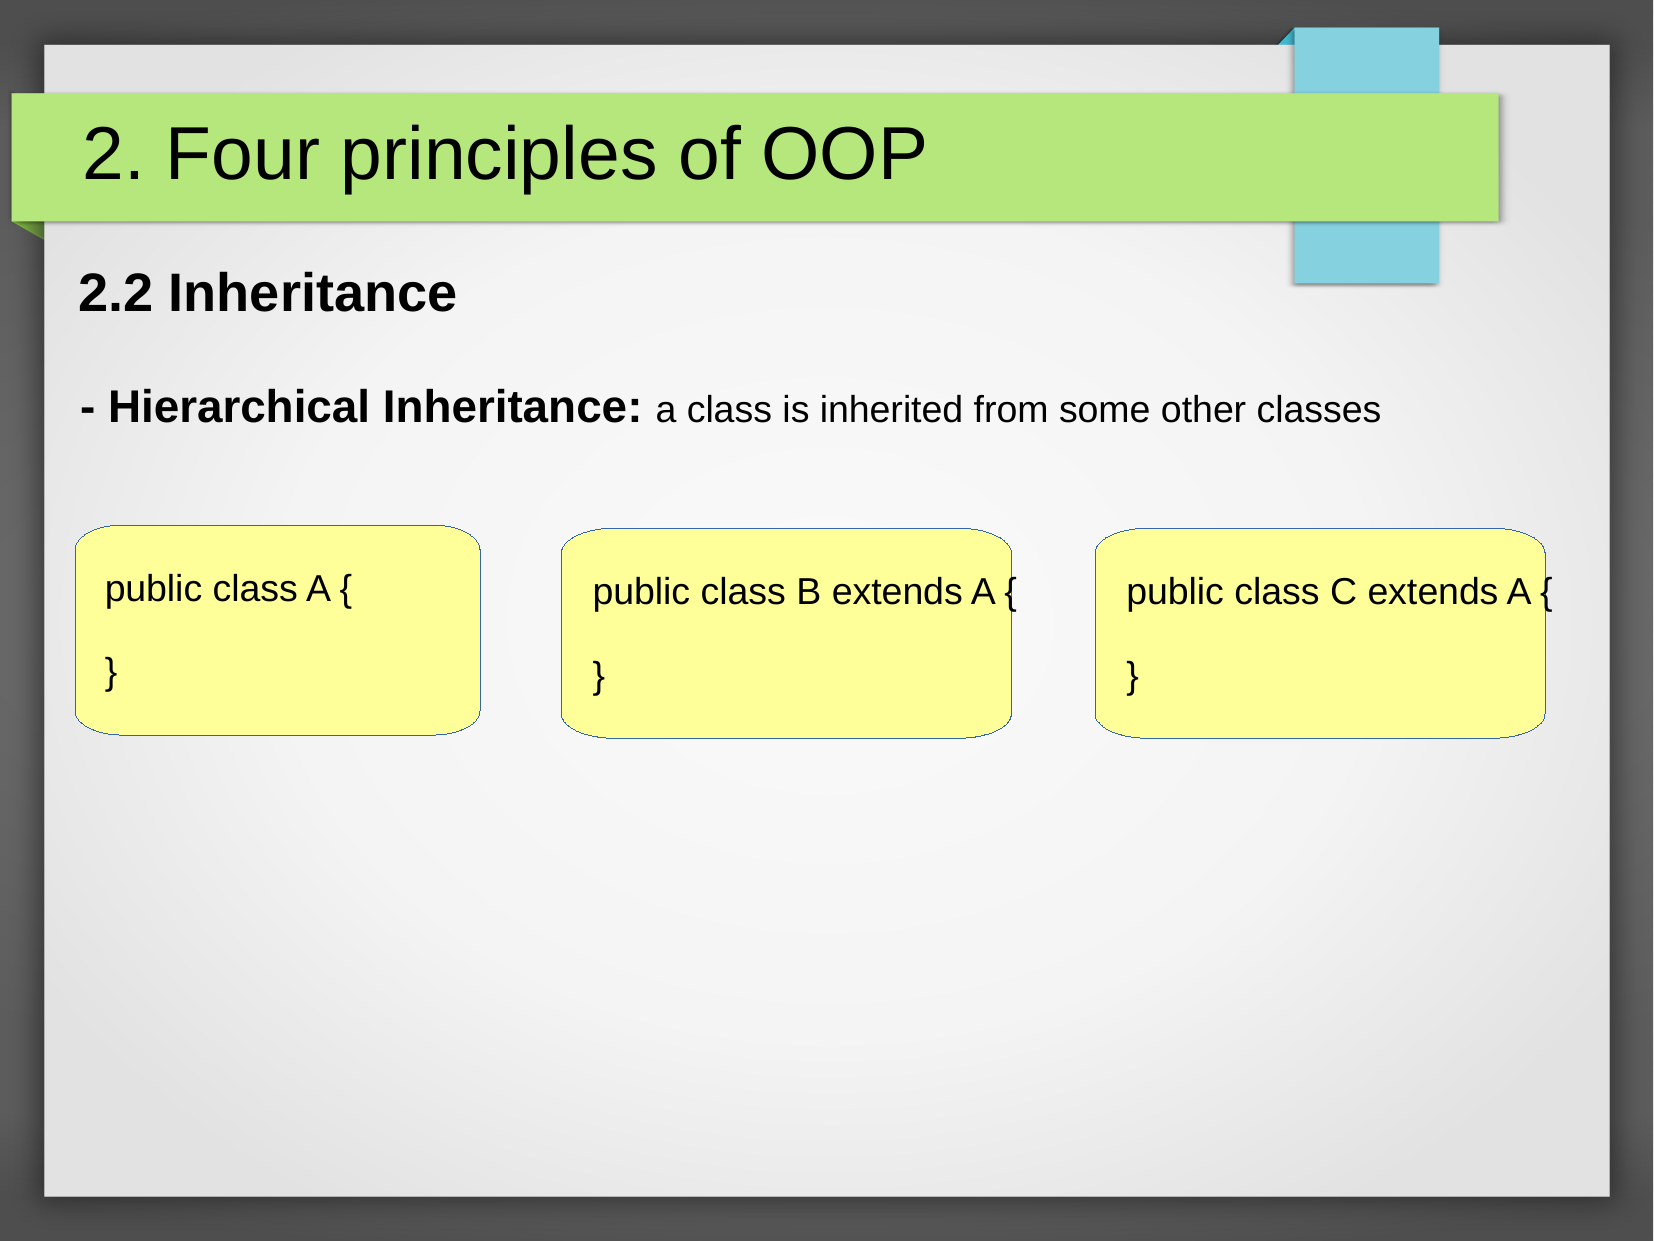

# 2. Four principles of OOP
2.2 Inheritance
- Hierarchical Inheritance: a class is inherited from some other classes
public class A {
}
public class B extends A {
}
public class C extends A {
}